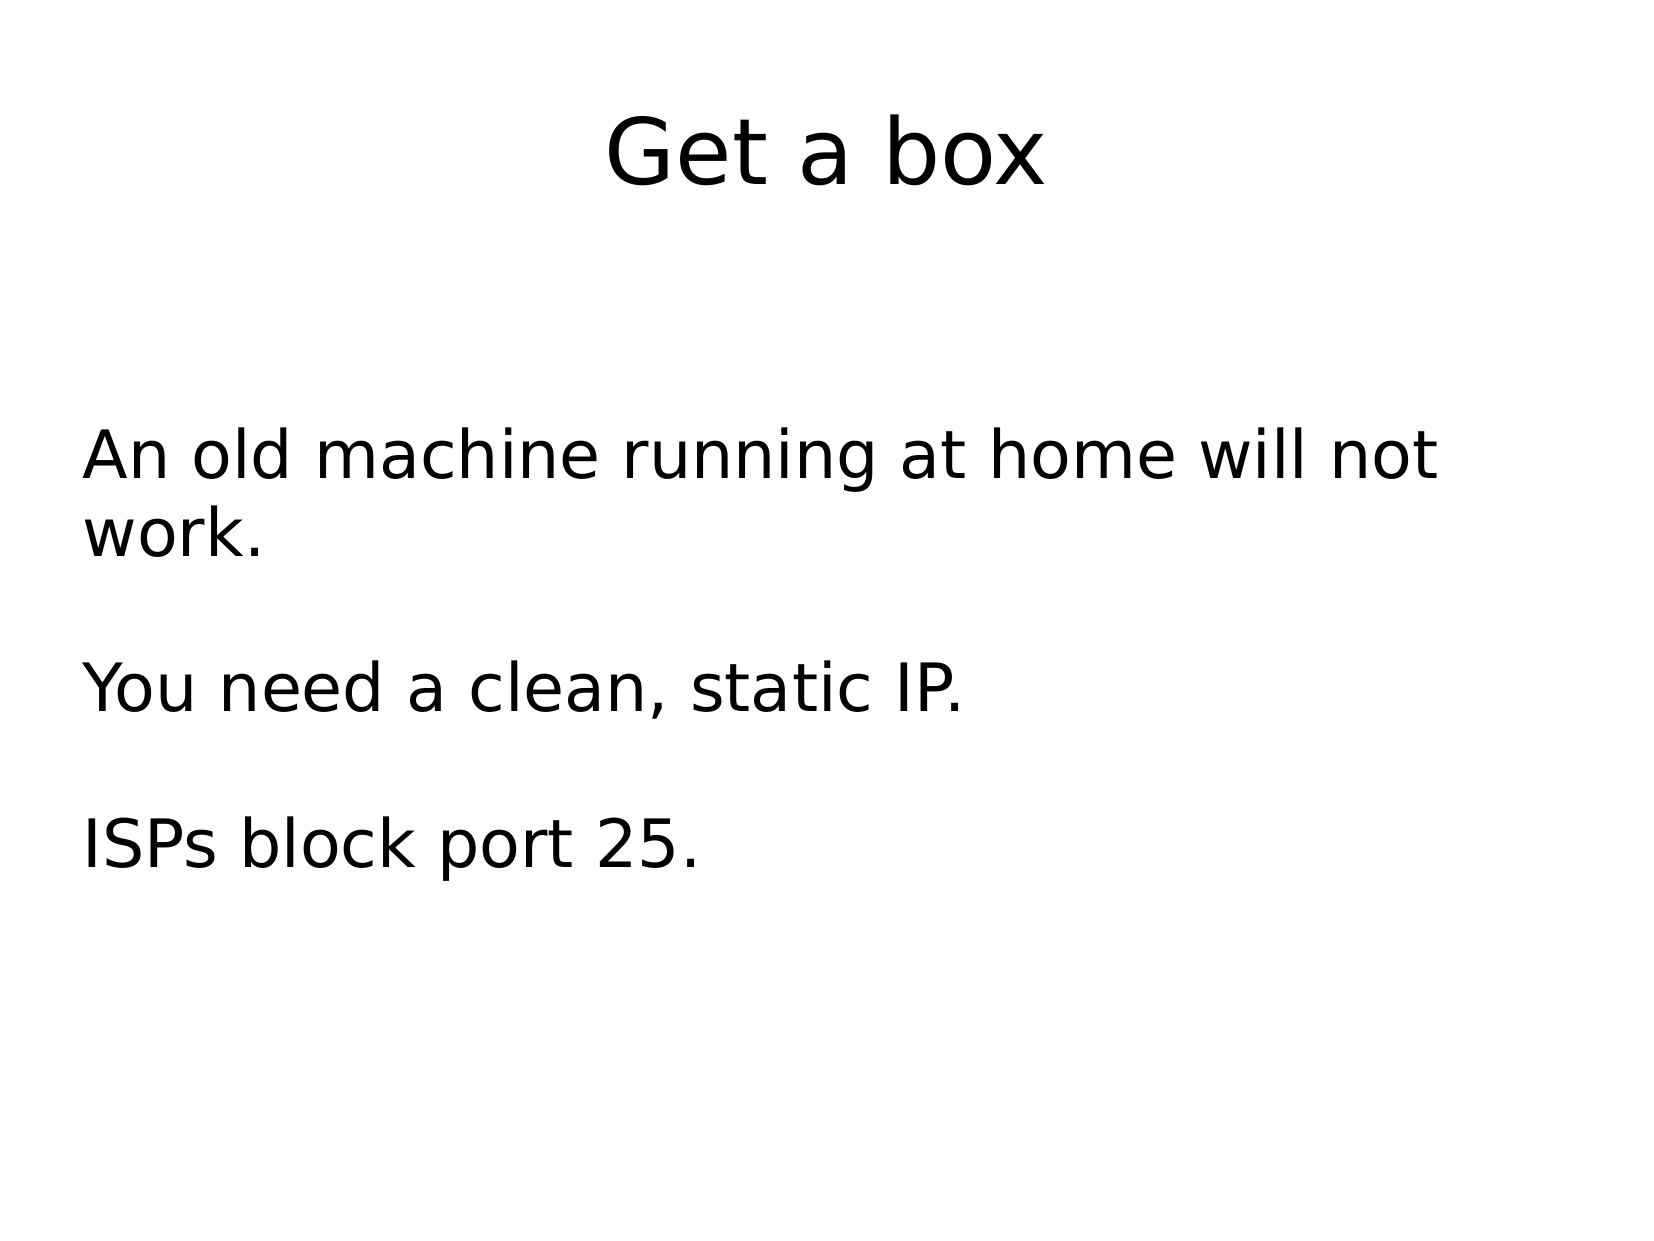

# Get a box
An old machine running at home will not work.
You need a clean, static IP.
ISPs block port 25.